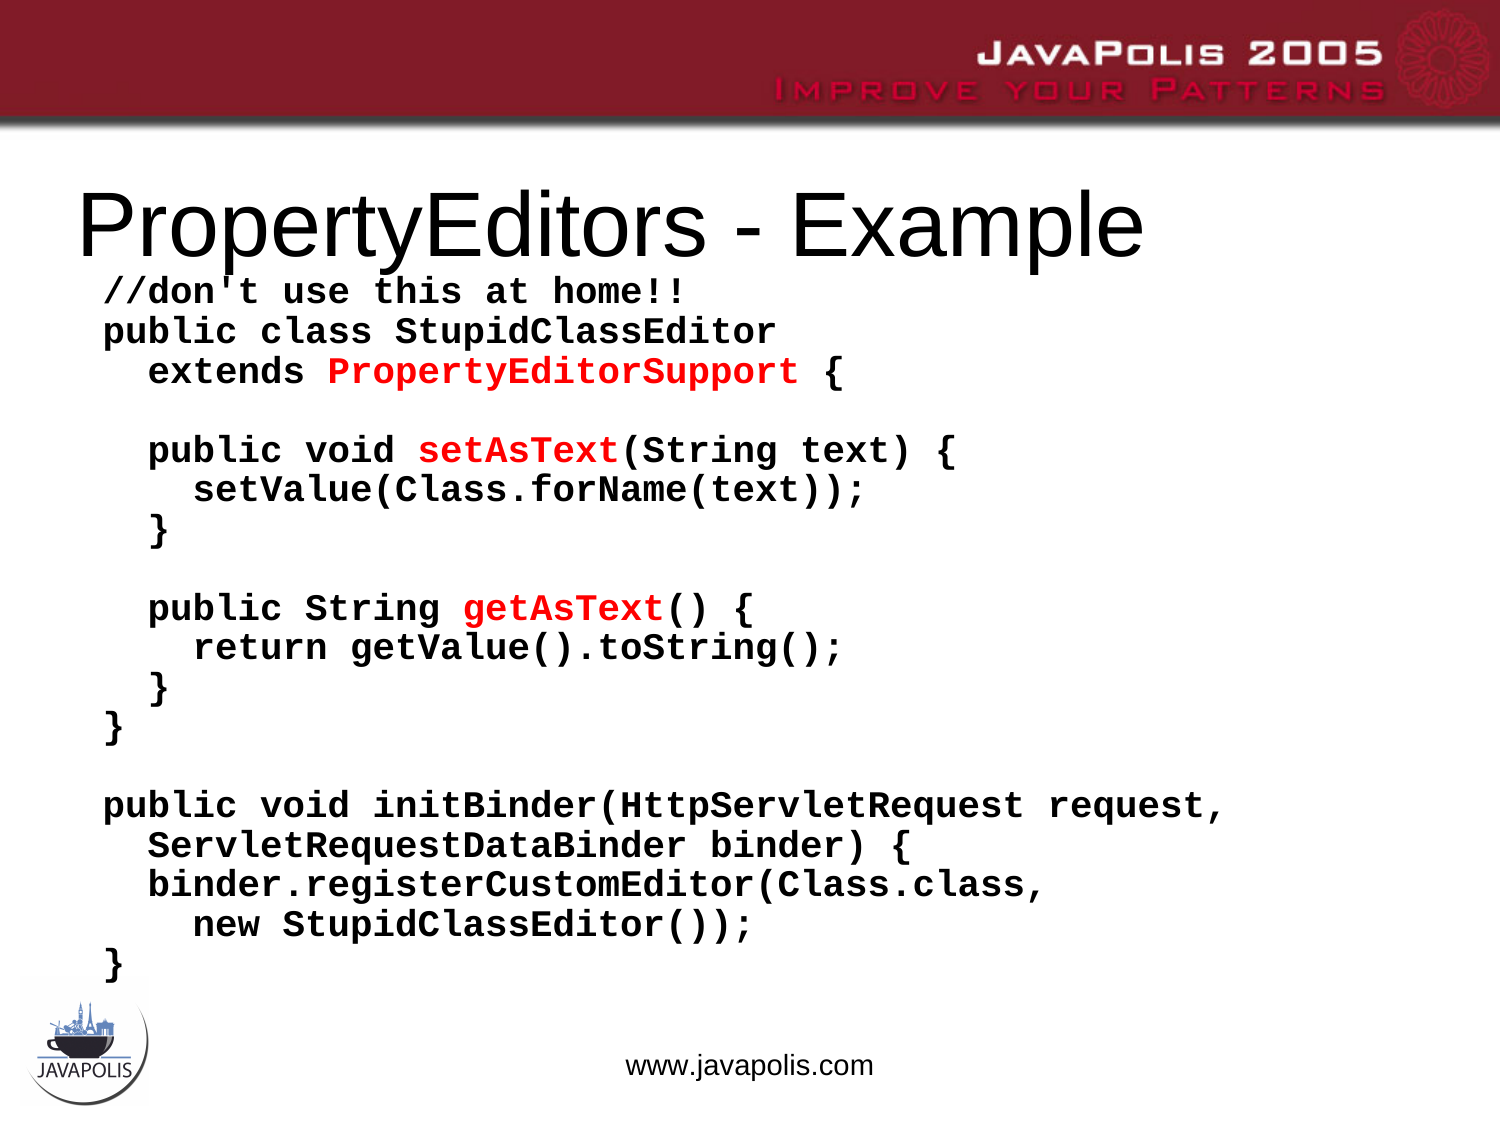

# PropertyEditors - Example
//don't use this at home!!
public class StupidClassEditor
 extends PropertyEditorSupport {
 public void setAsText(String text) {
 setValue(Class.forName(text));
 }
 public String getAsText() {
 return getValue().toString();
 }
}
public void initBinder(HttpServletRequest request,
 ServletRequestDataBinder binder) {
 binder.registerCustomEditor(Class.class,
 new StupidClassEditor());
}